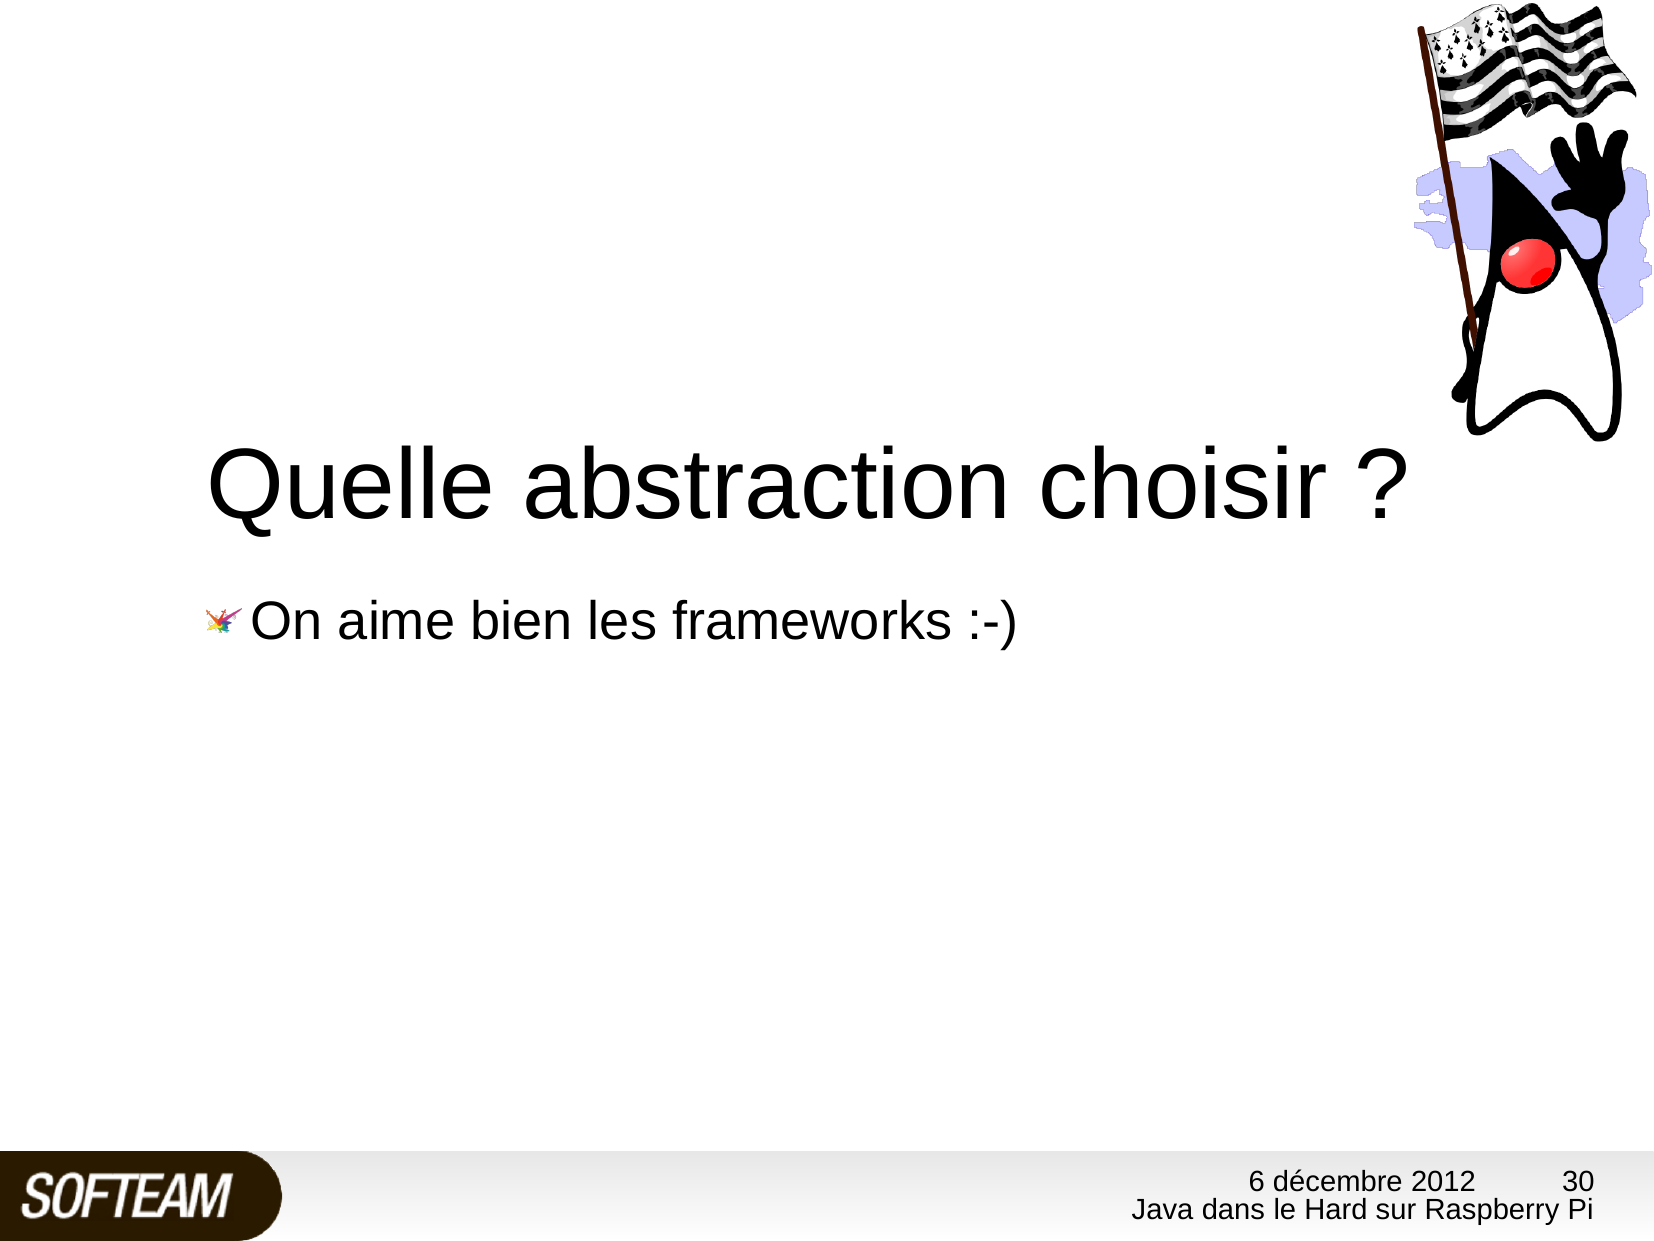

# Quelle abstraction choisir ?
On aime bien les frameworks :-)
14 septembre 2012
30
Beaglebone - JugSummerCamp 2012